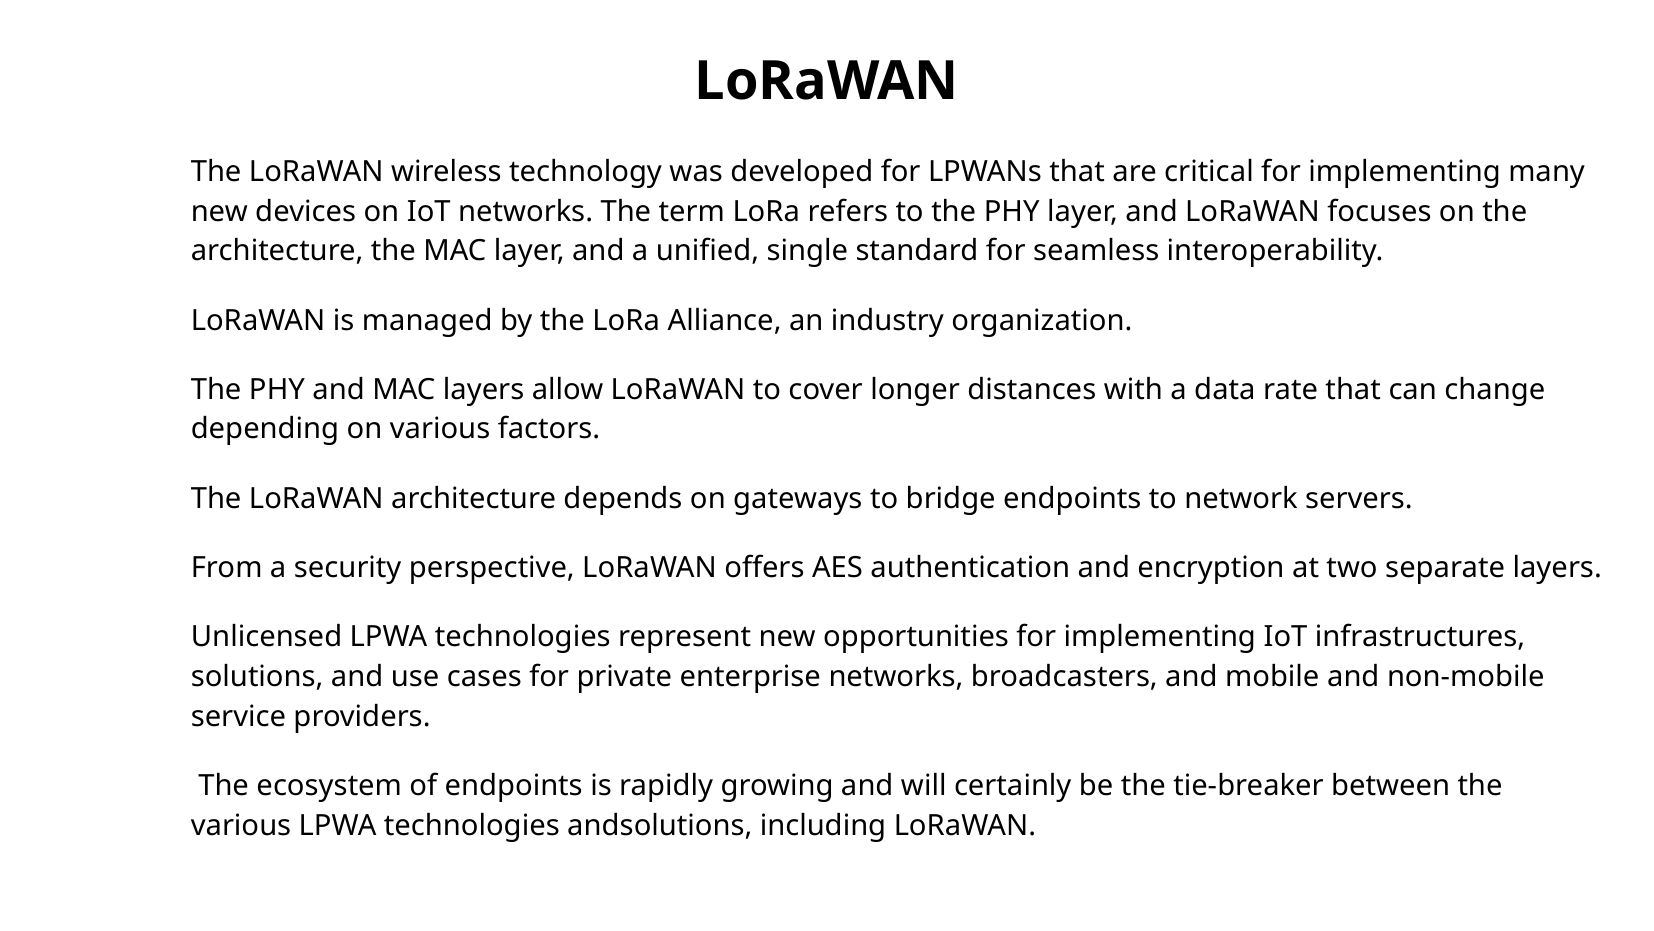

# LoRaWAN
The LoRaWAN wireless technology was developed for LPWANs that are critical for implementing many new devices on IoT networks. The term LoRa refers to the PHY layer, and LoRaWAN focuses on the architecture, the MAC layer, and a unified, single standard for seamless interoperability.
LoRaWAN is managed by the LoRa Alliance, an industry organization.
The PHY and MAC layers allow LoRaWAN to cover longer distances with a data rate that can change depending on various factors.
The LoRaWAN architecture depends on gateways to bridge endpoints to network servers.
From a security perspective, LoRaWAN offers AES authentication and encryption at two separate layers.
Unlicensed LPWA technologies represent new opportunities for implementing IoT infrastructures, solutions, and use cases for private enterprise networks, broadcasters, and mobile and non-mobile service providers.
 The ecosystem of endpoints is rapidly growing and will certainly be the tie-breaker between the various LPWA technologies andsolutions, including LoRaWAN.